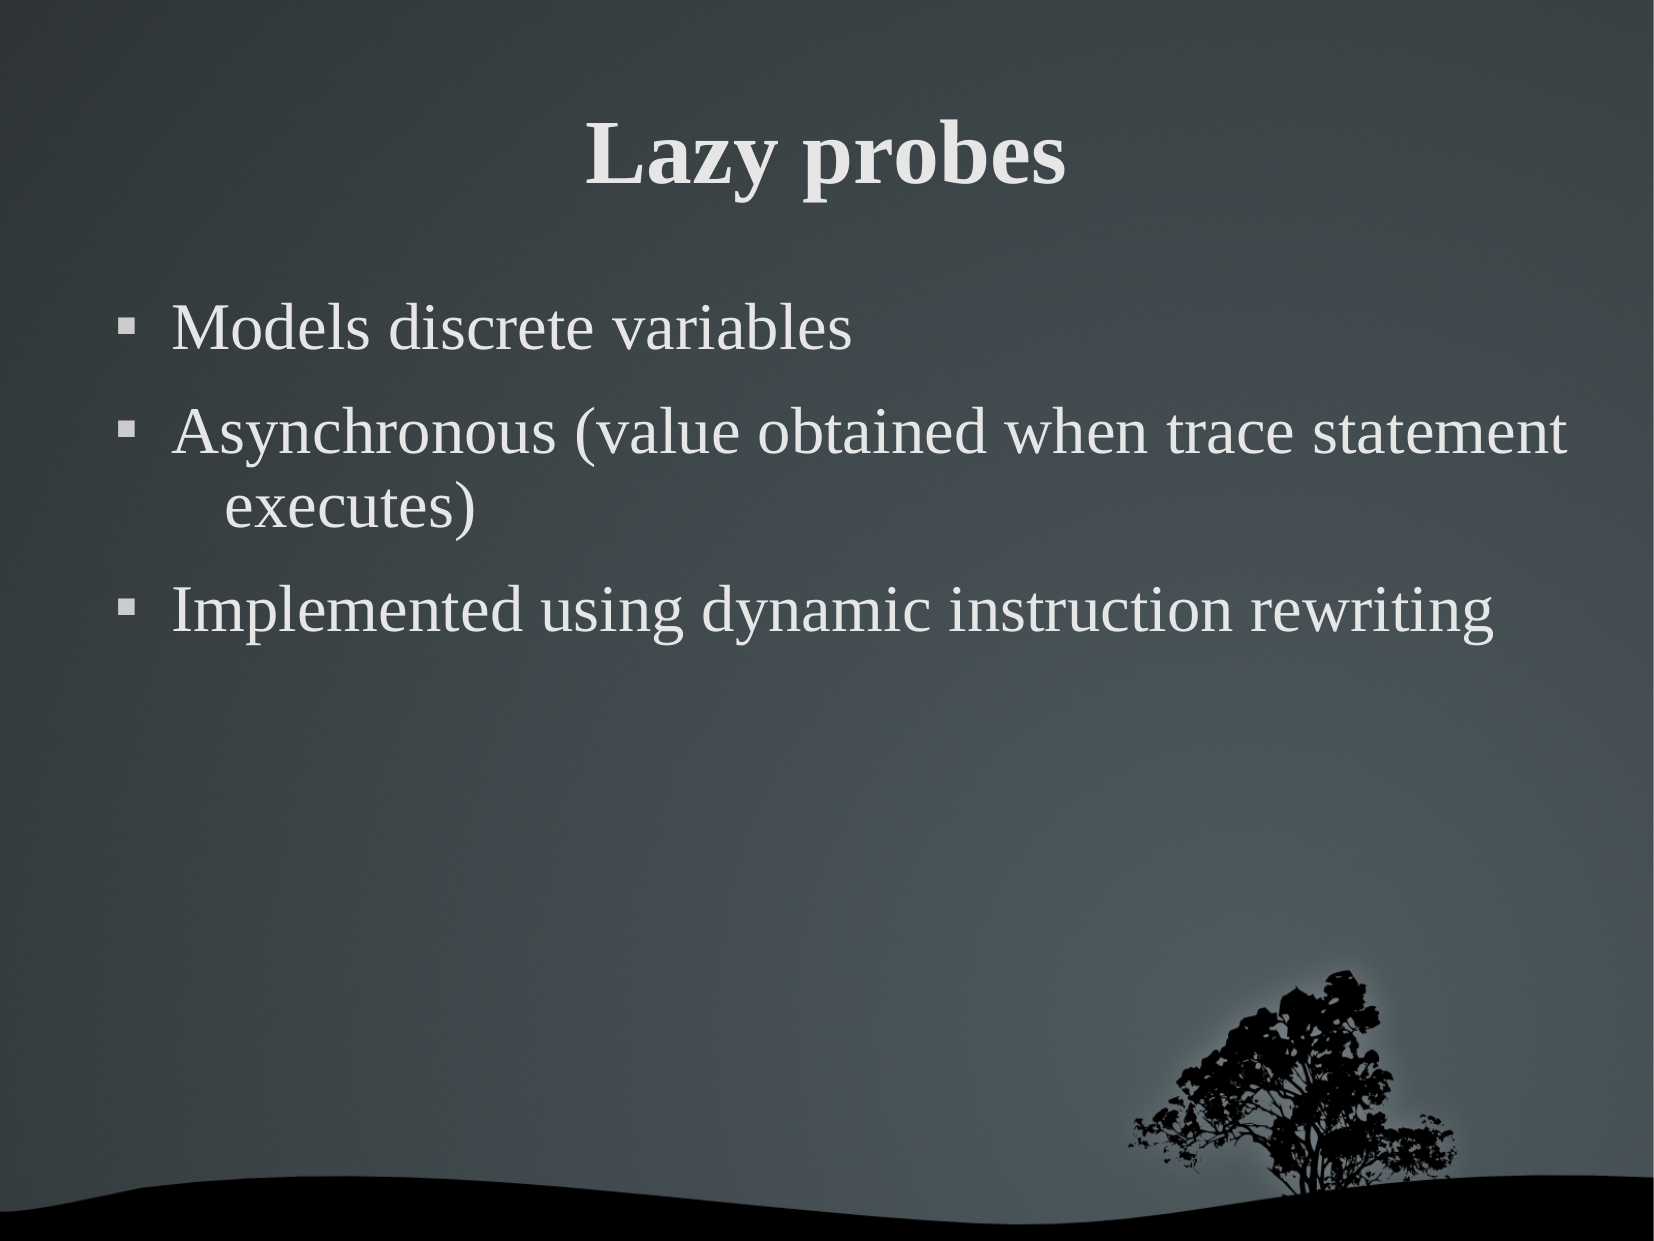

# Lazy probes
Models discrete variables
Asynchronous (value obtained when trace statement executes)
Implemented using dynamic instruction rewriting